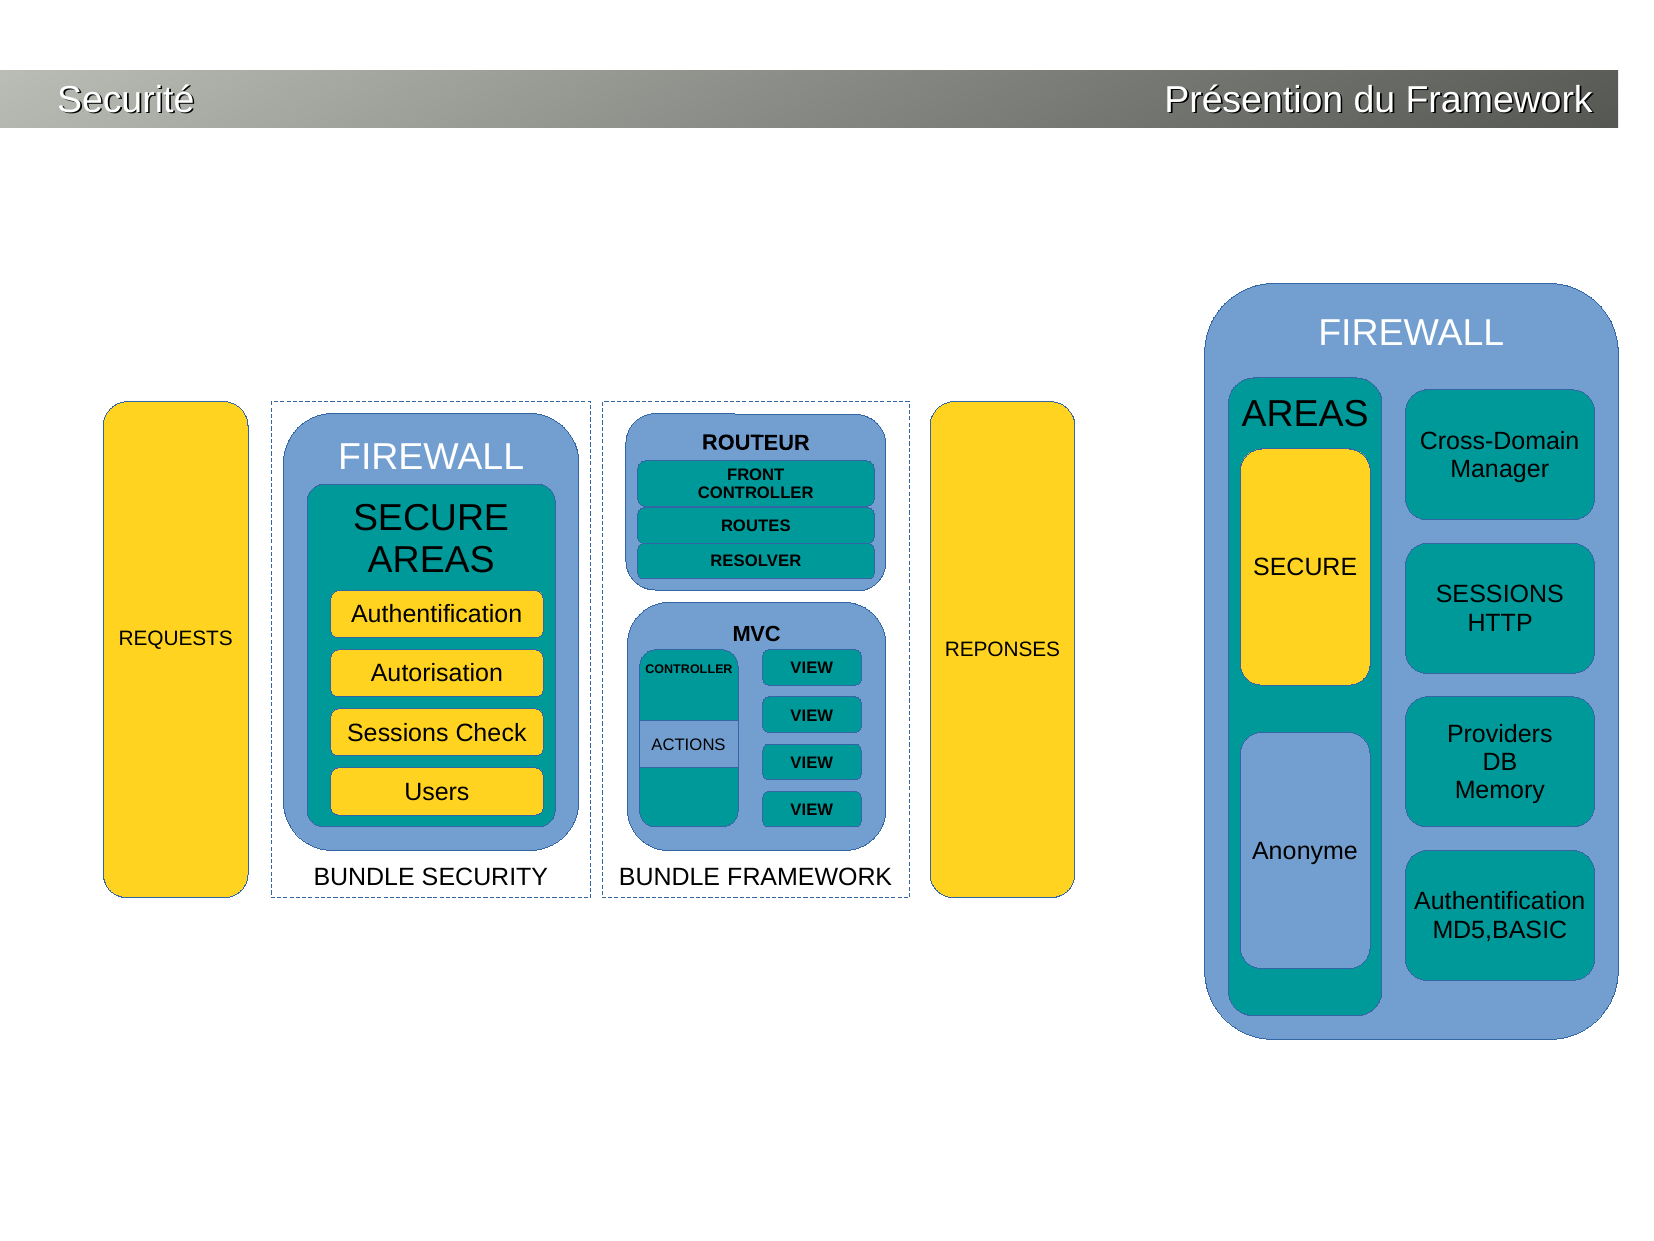

Securité														Présention du Framework
FIREWALL
AREAS
Cross-Domain
Manager
REQUESTS
BUNDLE SECURITY
BUNDLE FRAMEWORK
REPONSES
FIREWALL
ROUTEUR
SECURE
SECURE
SECURE
FRONT
CONTROLLER
SECURE
AREAS
ROUTES
RESOLVER
SESSIONS
HTTP
Authentification
MVC
Autorisation
CONTROLLER
VIEW
Providers
DB
Memory
VIEW
Sessions Check
ACTIONS
Anonyme
VIEW
Users
VIEW
Authentification
MD5,BASIC